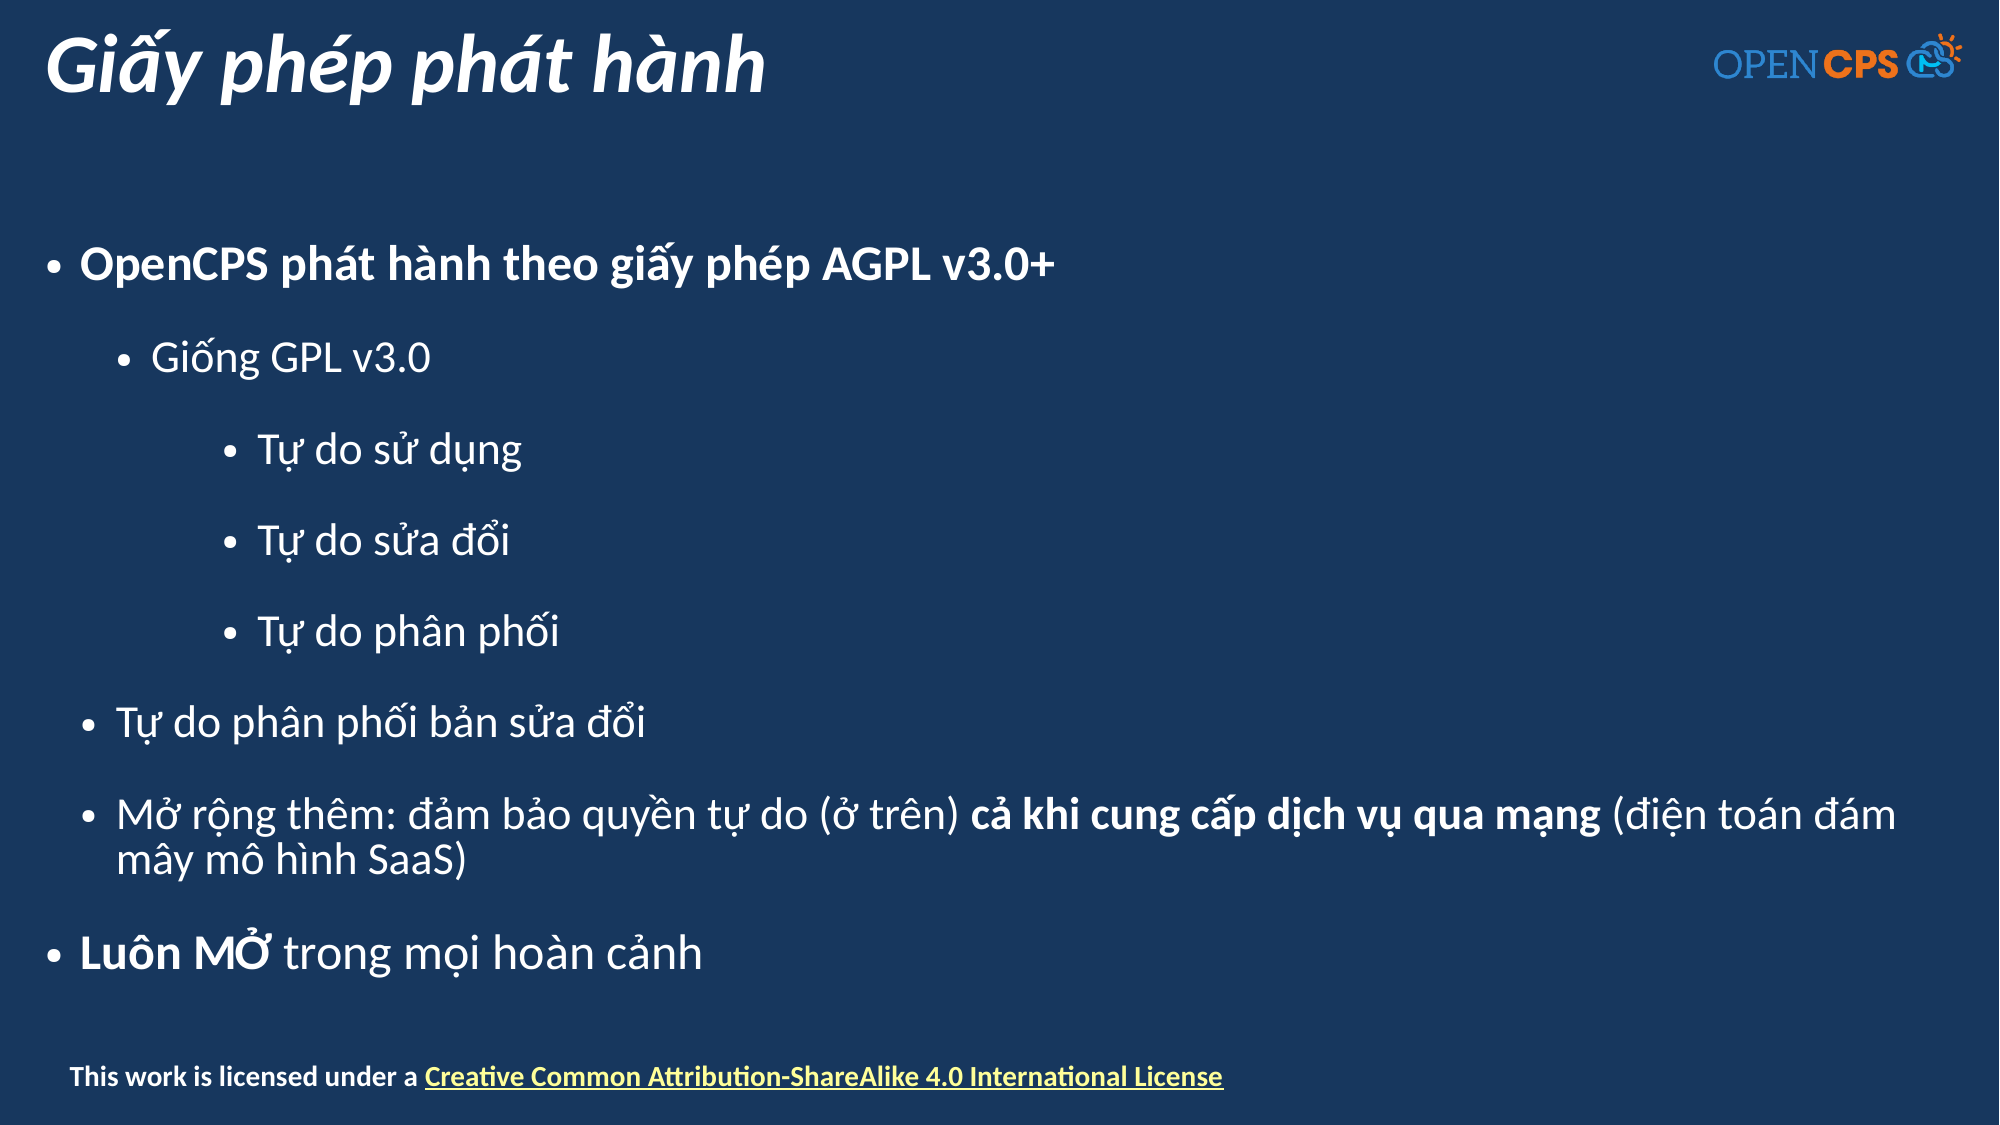

Giấy phép phát hành
OpenCPS phát hành theo giấy phép AGPL v3.0+
Giống GPL v3.0
Tự do sử dụng
Tự do sửa đổi
Tự do phân phối
Tự do phân phối bản sửa đổi
Mở rộng thêm: đảm bảo quyền tự do (ở trên) cả khi cung cấp dịch vụ qua mạng (điện toán đám mây mô hình SaaS)
Luôn MỞ trong mọi hoàn cảnh
This work is licensed under a Creative Common Attribution-ShareAlike 4.0 International License